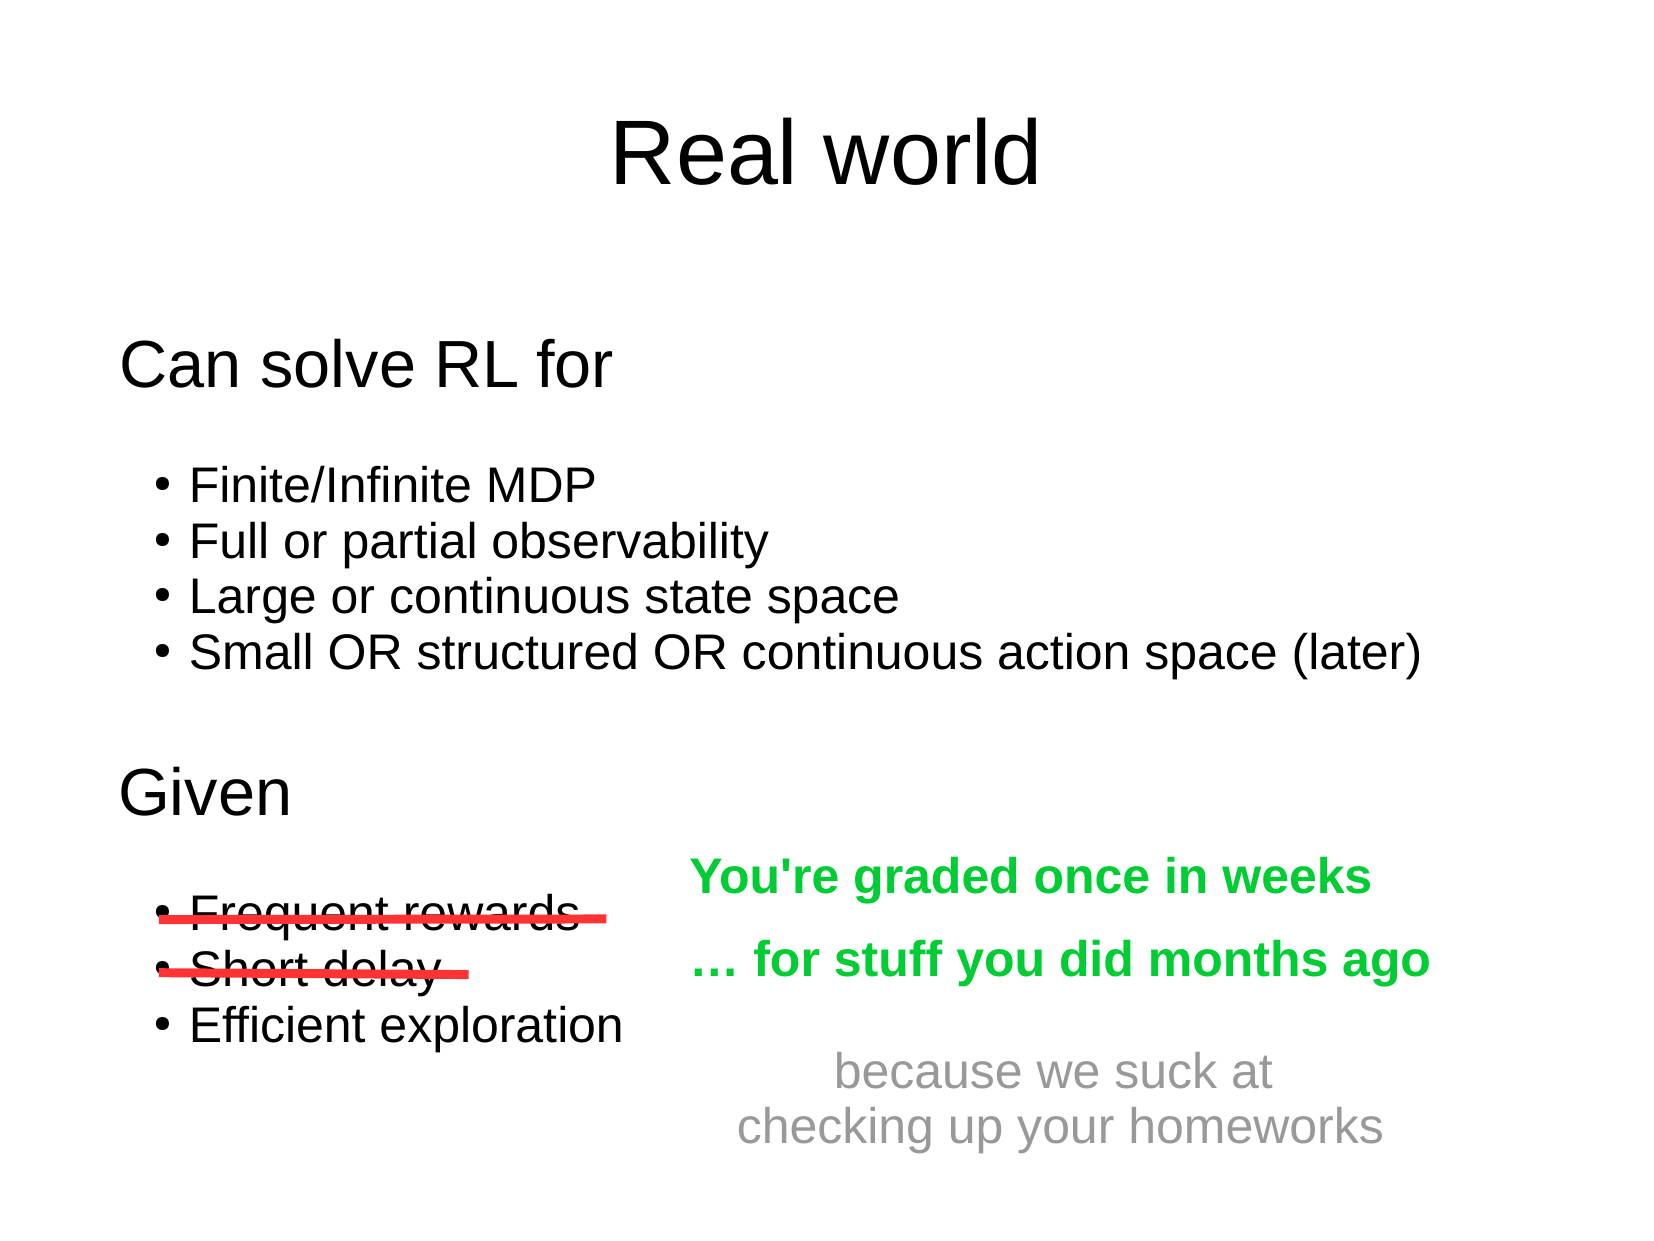

# Real world
 Can solve RL for
Finite/Infinite MDP
Full or partial observability
Large or continuous state space
Small OR structured OR continuous action space (later)
Given
Frequent rewards
Short delay
Efficient exploration
You're graded once in weeks
… for stuff you did months ago
because we suck at
checking up your homeworks